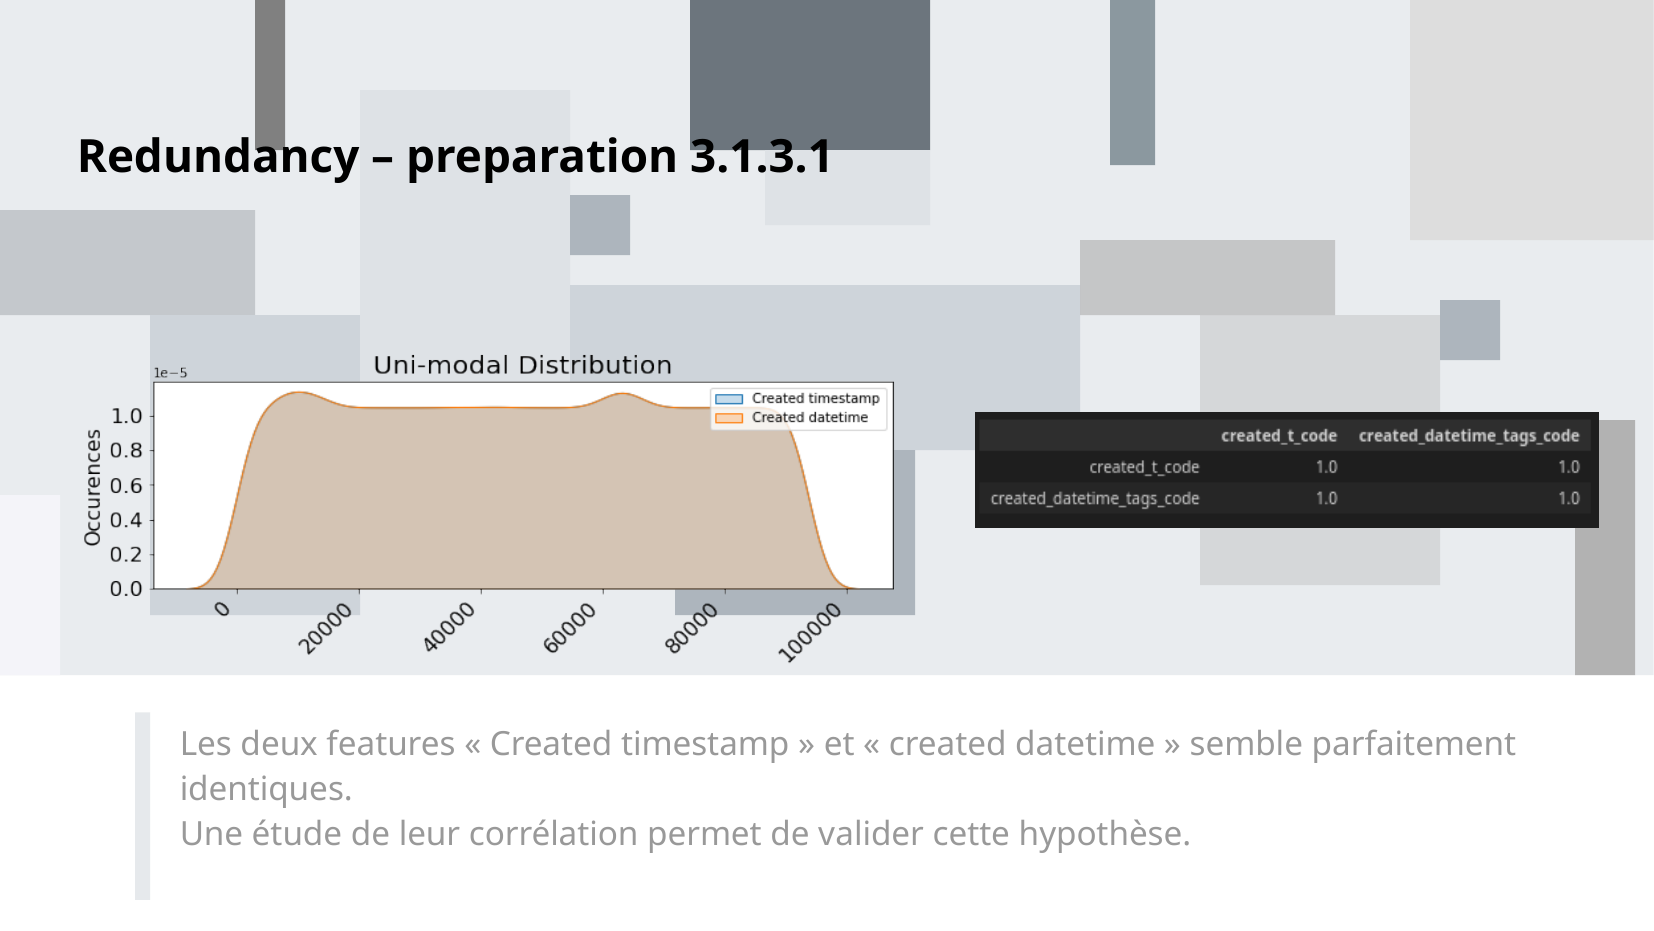

# Redundancy – preparation 3.1.3.1
Les deux features « Created timestamp » et « created datetime » semble parfaitement identiques.
Une étude de leur corrélation permet de valider cette hypothèse.